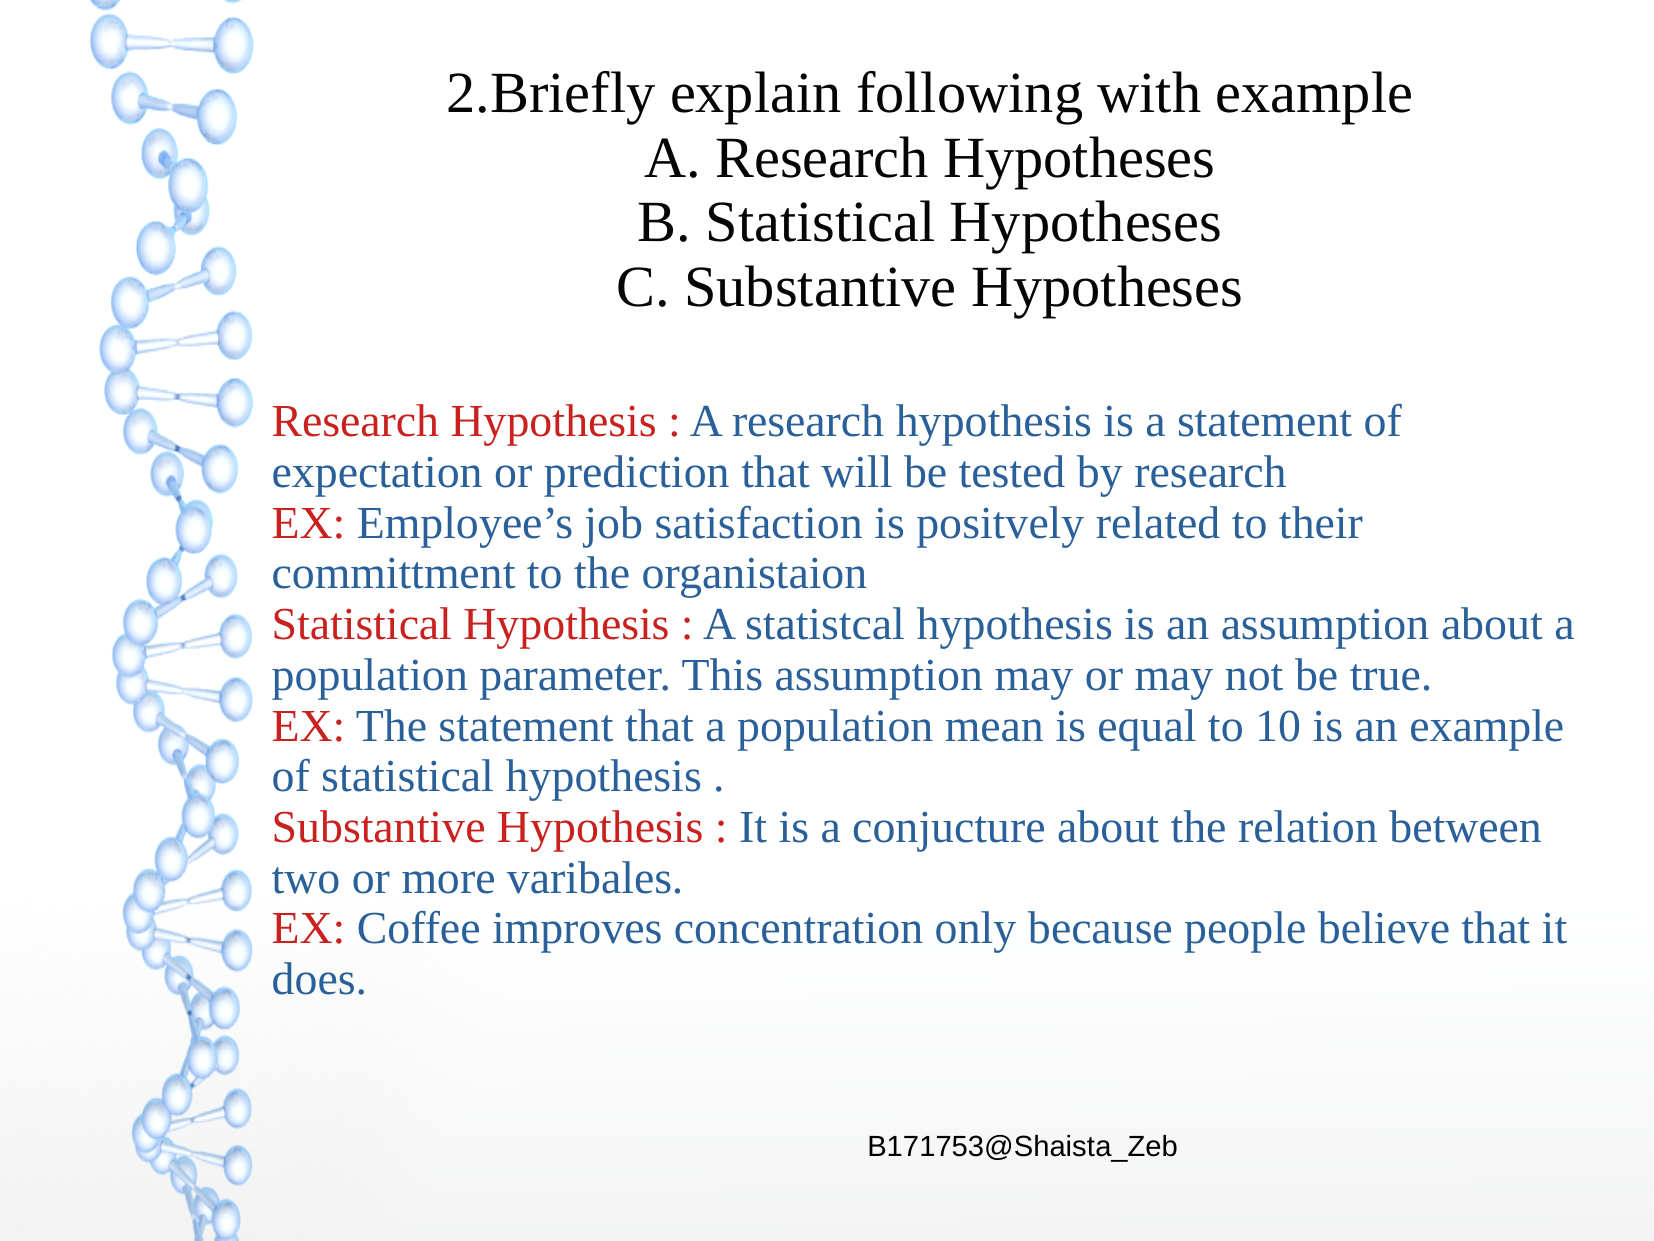

# 2.Briefly explain following with example A. Research Hypotheses B. Statistical Hypotheses C. Substantive Hypotheses
Research Hypothesis : A research hypothesis is a statement of expectation or prediction that will be tested by research
EX: Employee’s job satisfaction is positvely related to their committment to the organistaion
Statistical Hypothesis : A statistcal hypothesis is an assumption about a population parameter. This assumption may or may not be true.
EX: The statement that a population mean is equal to 10 is an example of statistical hypothesis .
Substantive Hypothesis : It is a conjucture about the relation between two or more varibales.
EX: Coffee improves concentration only because people believe that it does.
B171753@Shaista_Zeb